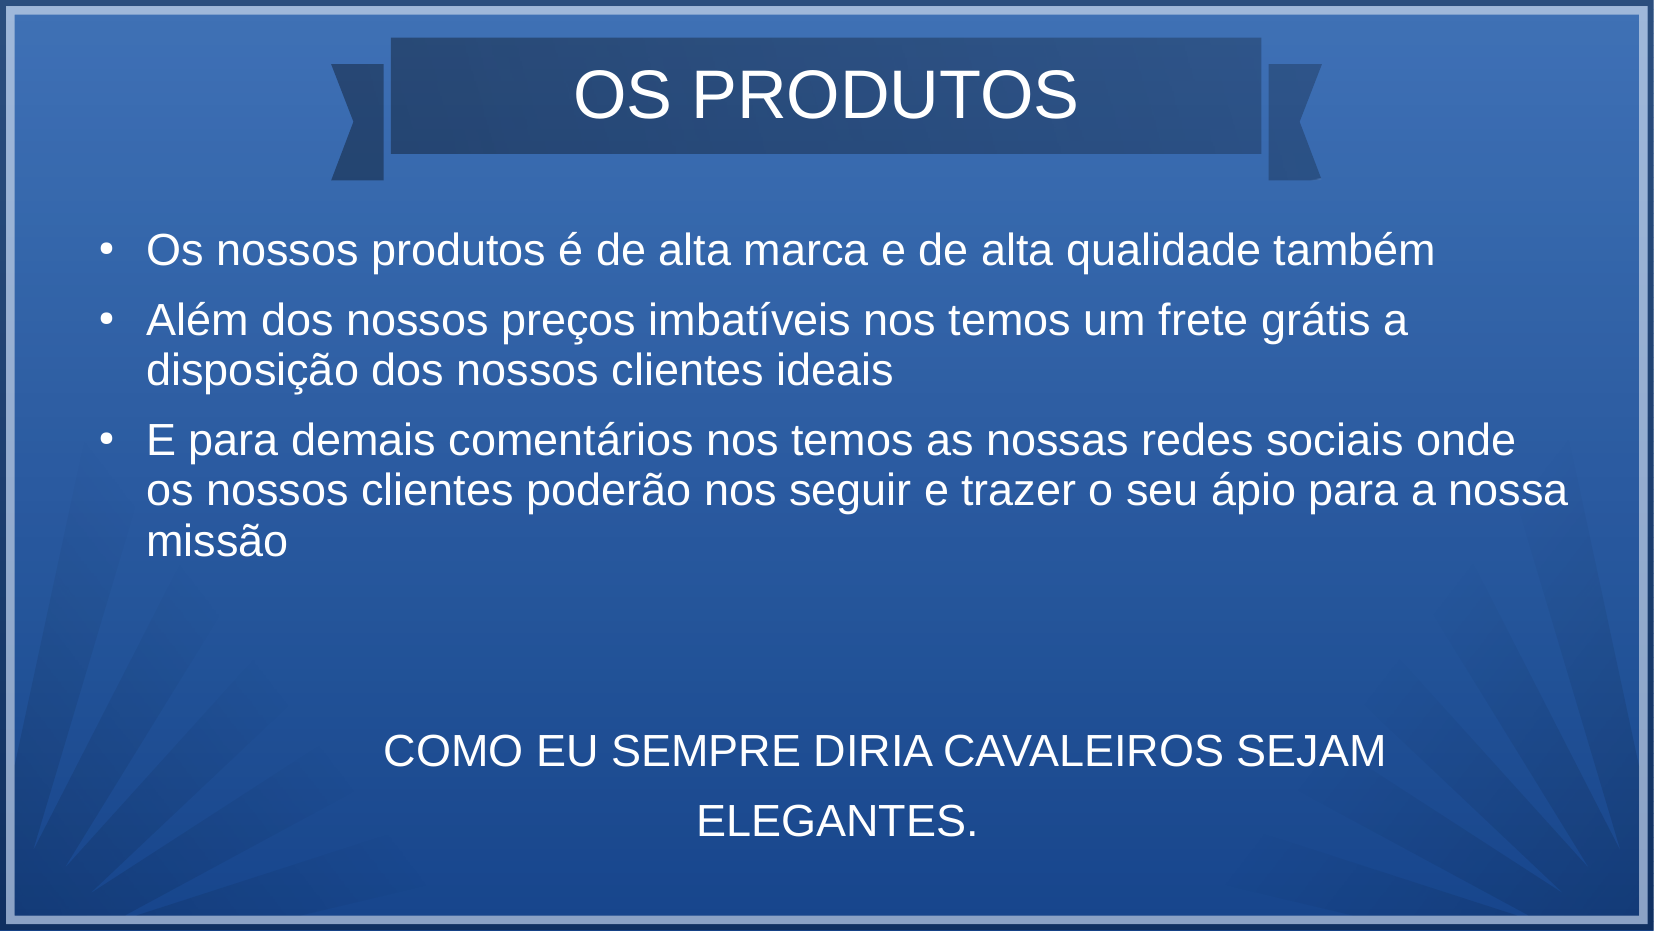

# OS PRODUTOS
Os nossos produtos é de alta marca e de alta qualidade também
Além dos nossos preços imbatíveis nos temos um frete grátis a disposição dos nossos clientes ideais
E para demais comentários nos temos as nossas redes sociais onde os nossos clientes poderão nos seguir e trazer o seu ápio para a nossa missão
 COMO EU SEMPRE DIRIA CAVALEIROS SEJAM
 ELEGANTES.